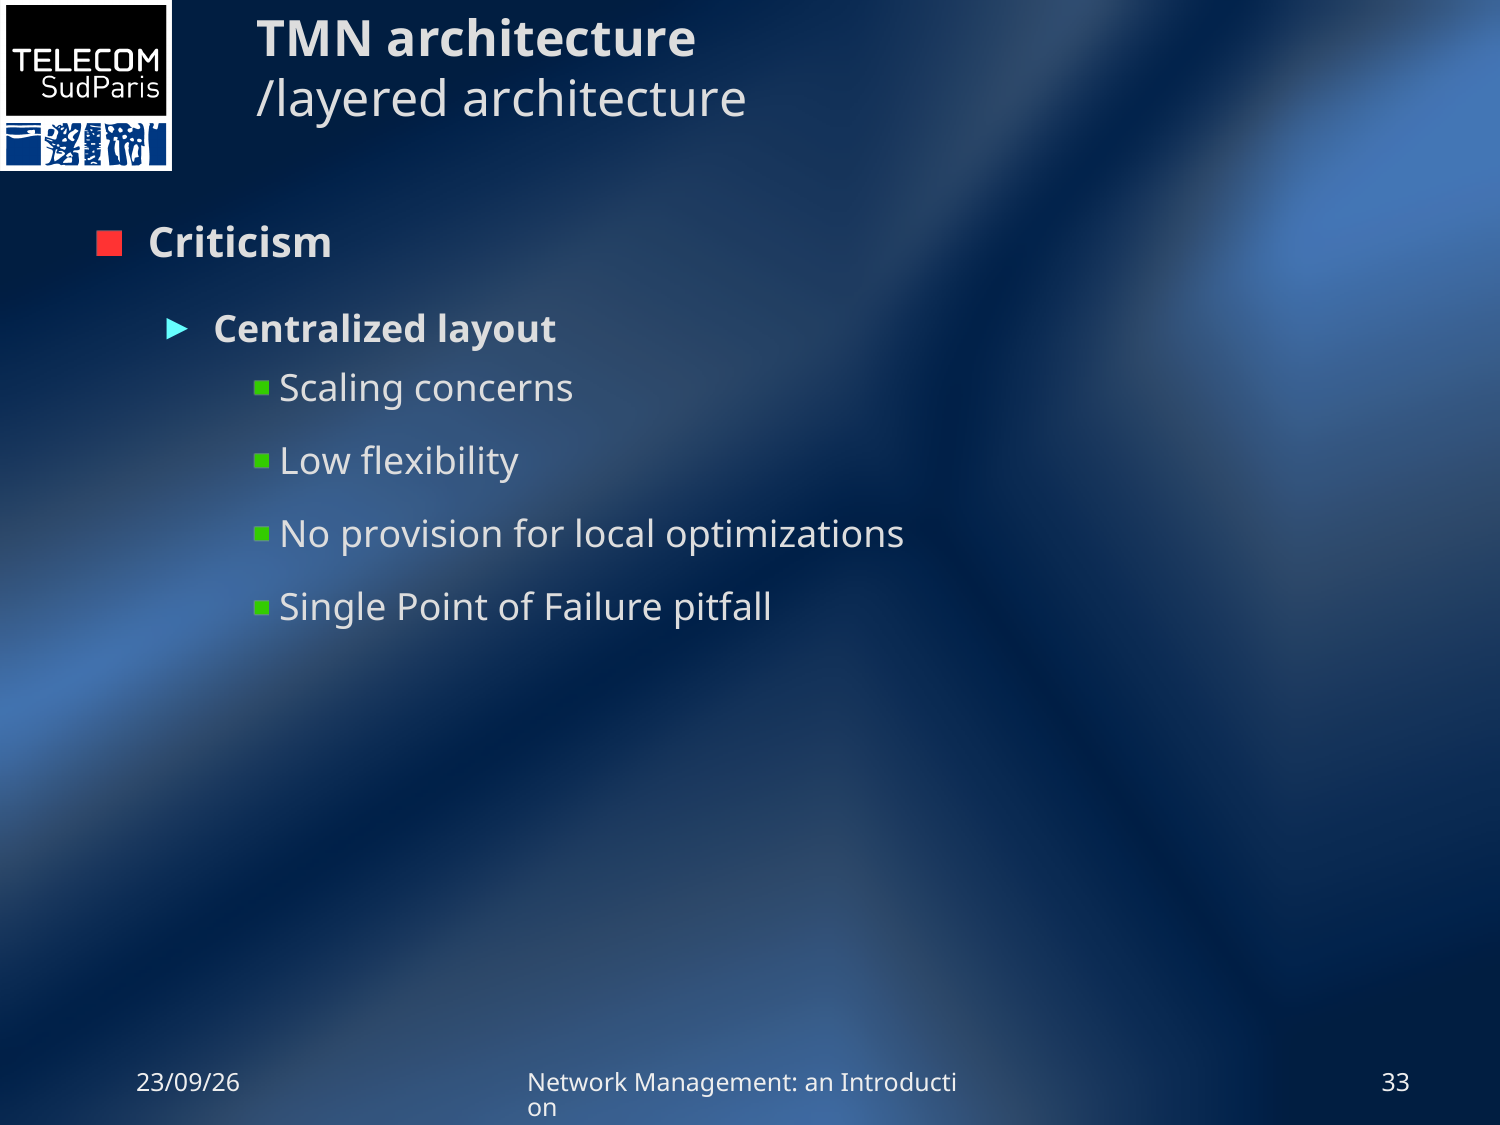

# TMN architecture /layered architecture
Criticism
Centralized layout
Scaling concerns
Low flexibility
No provision for local optimizations
Single Point of Failure pitfall
Network Management: an Introduction
33